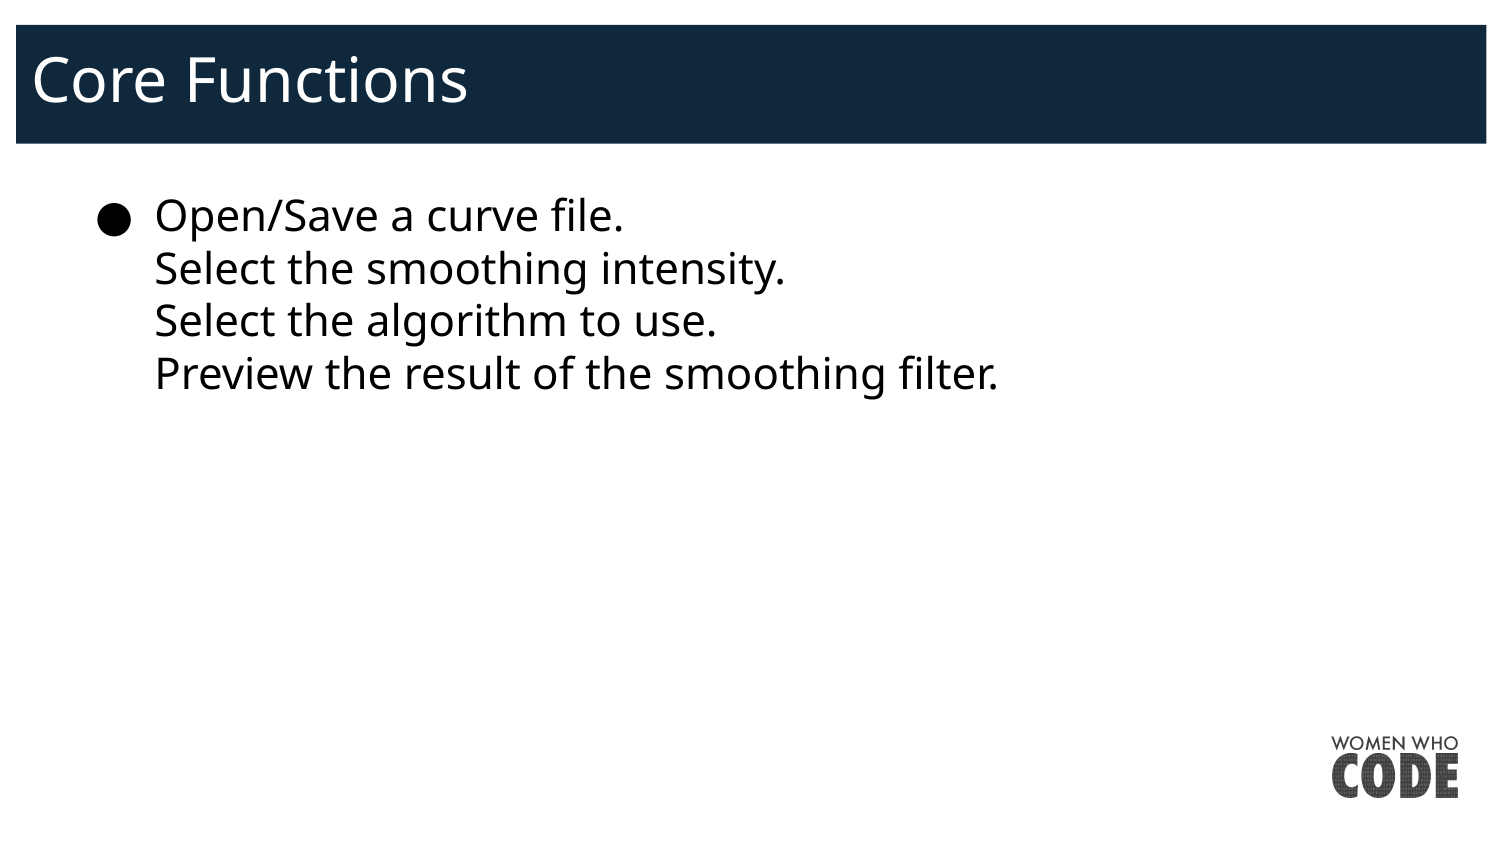

Core Functions
# Open/Save a curve file. Select the smoothing intensity. Select the algorithm to use. Preview the result of the smoothing filter.